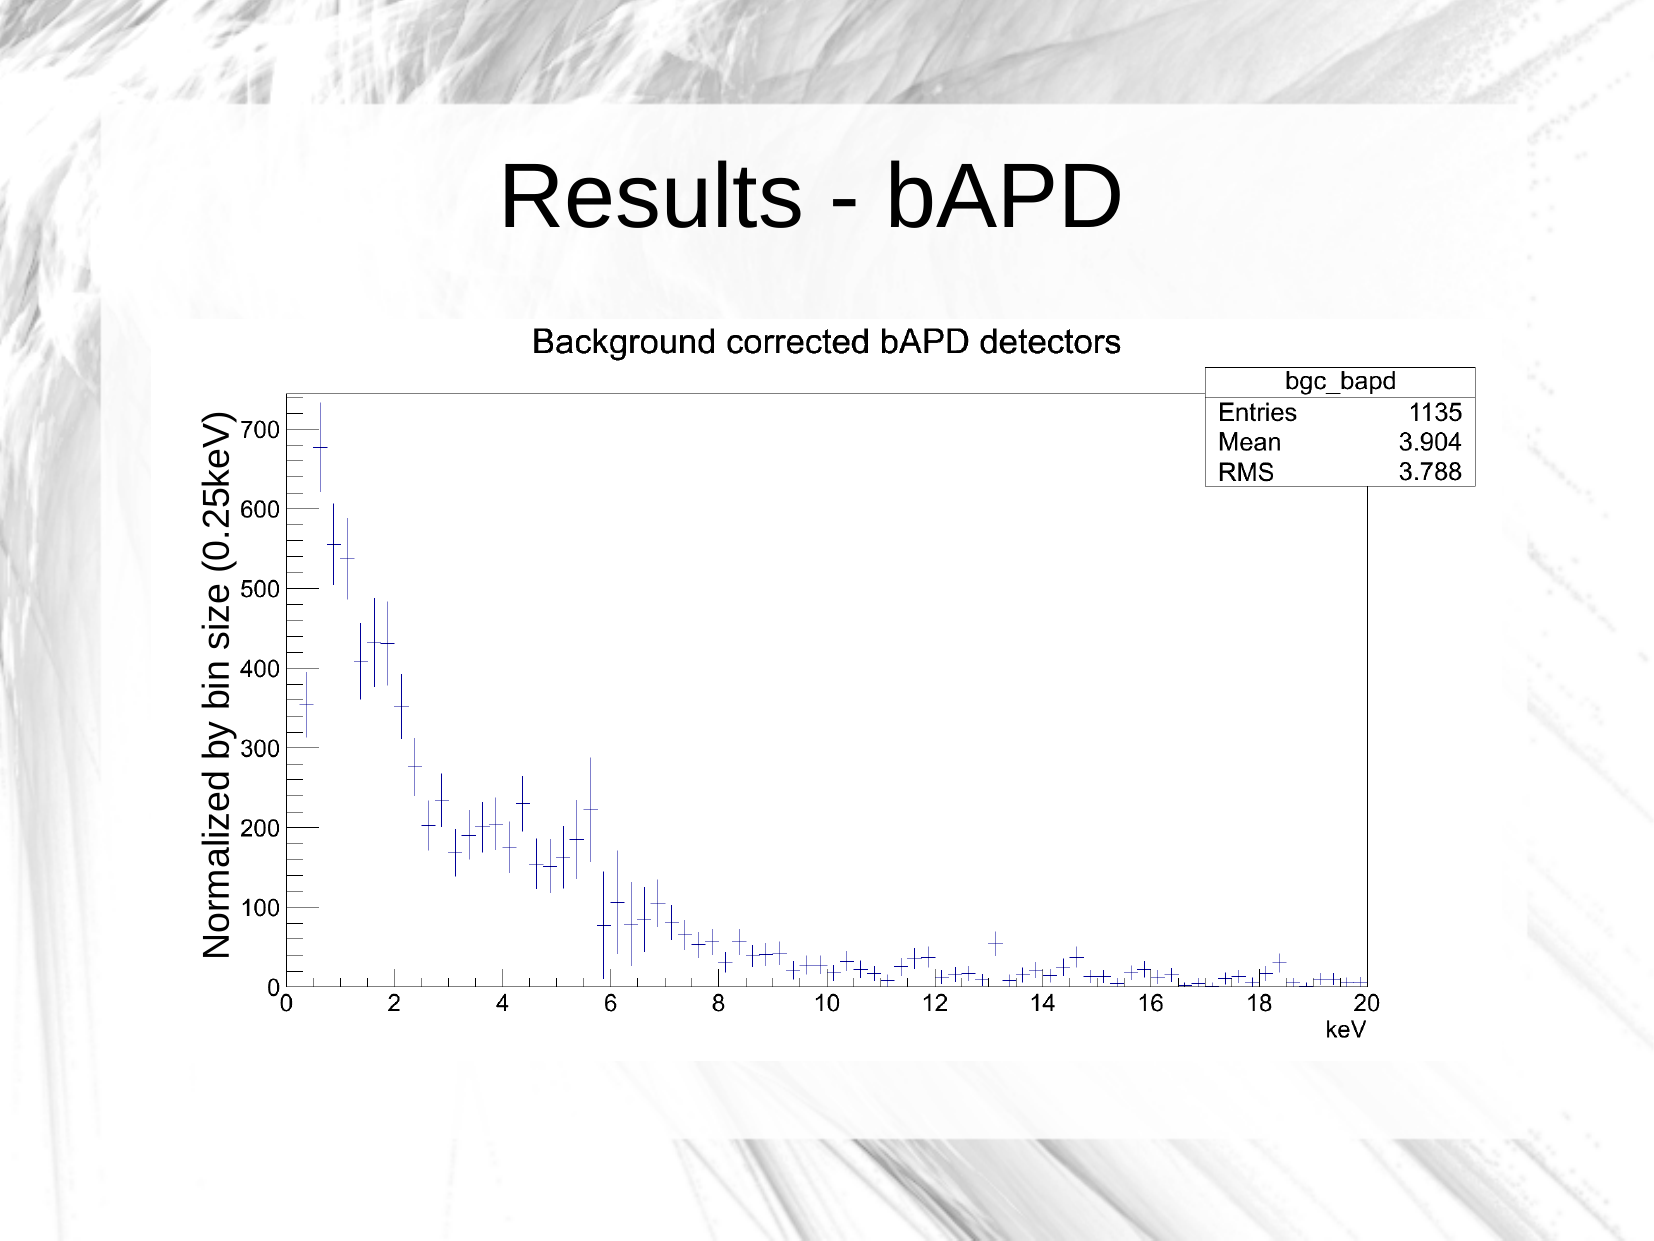

# Results - bAPD
Normalized by bin size (0.25keV)